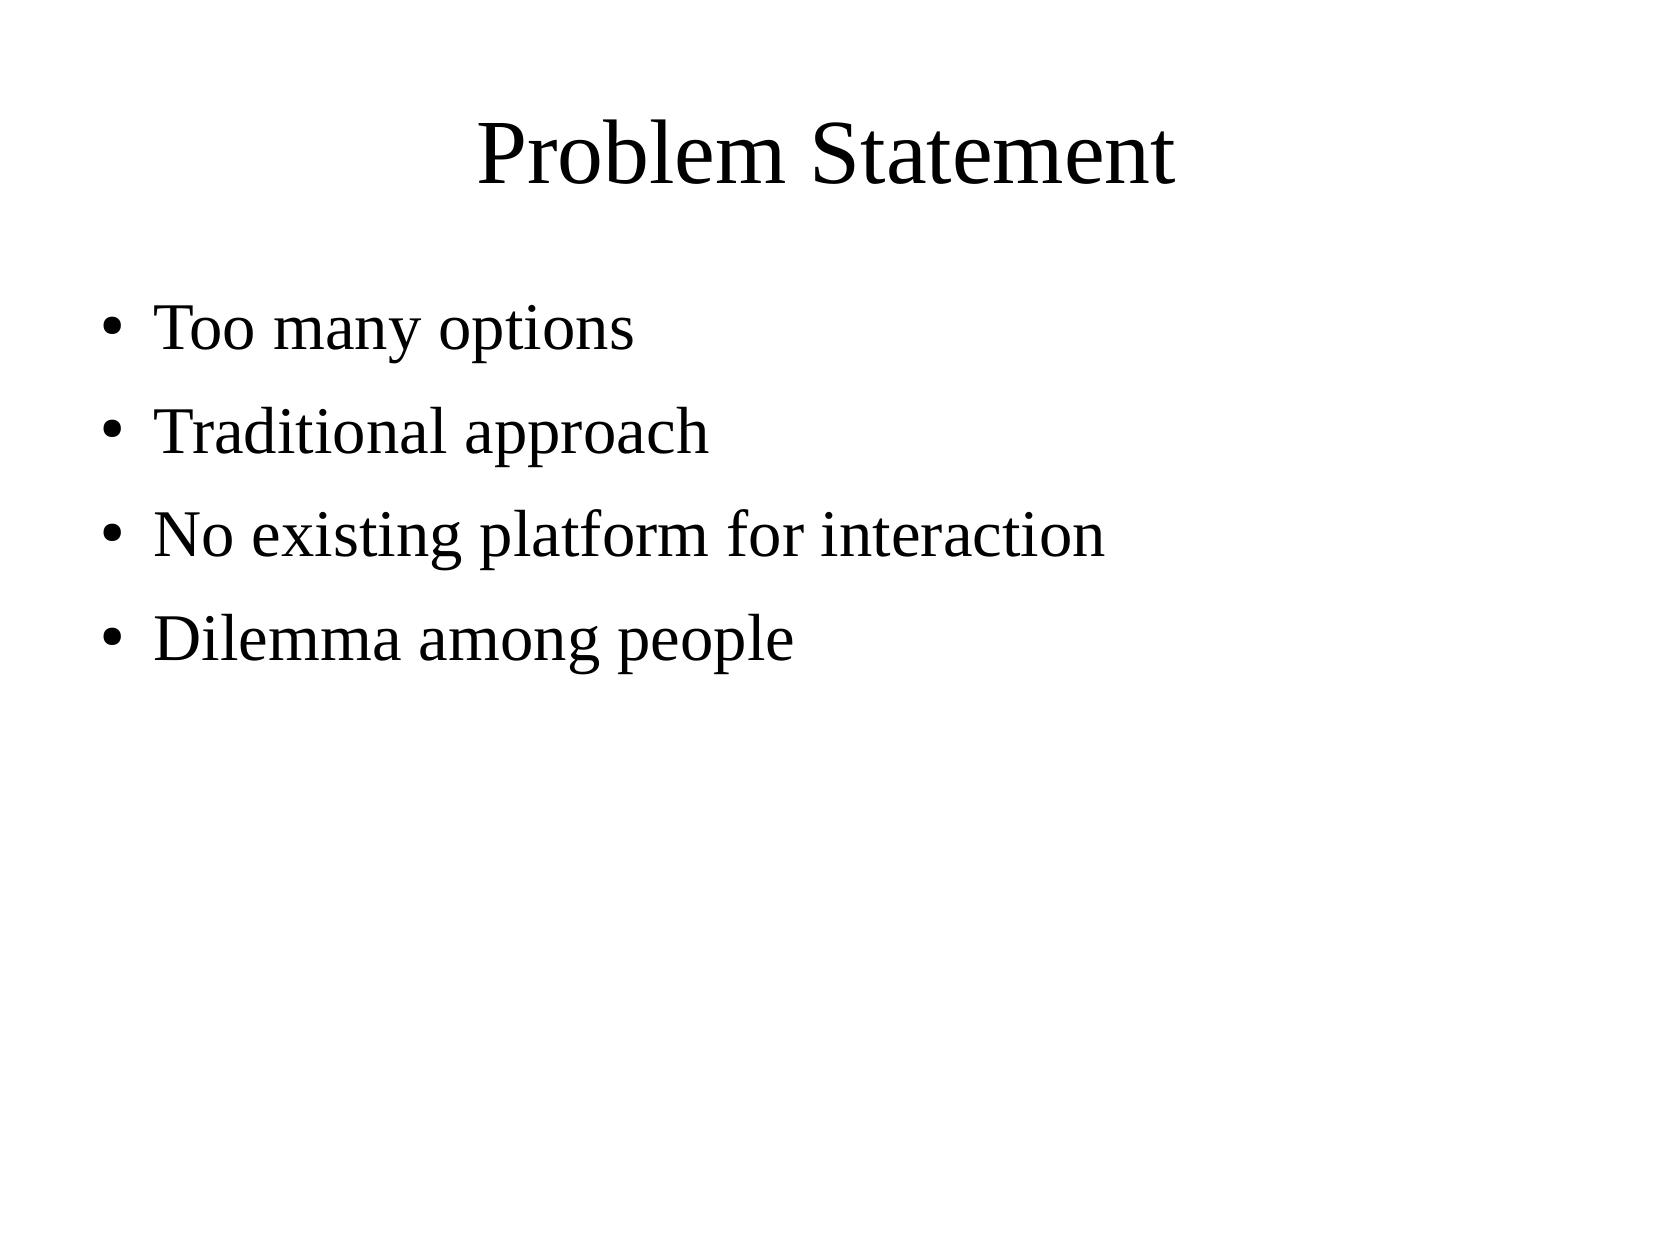

# Problem Statement
Too many options
Traditional approach
No existing platform for interaction
Dilemma among people